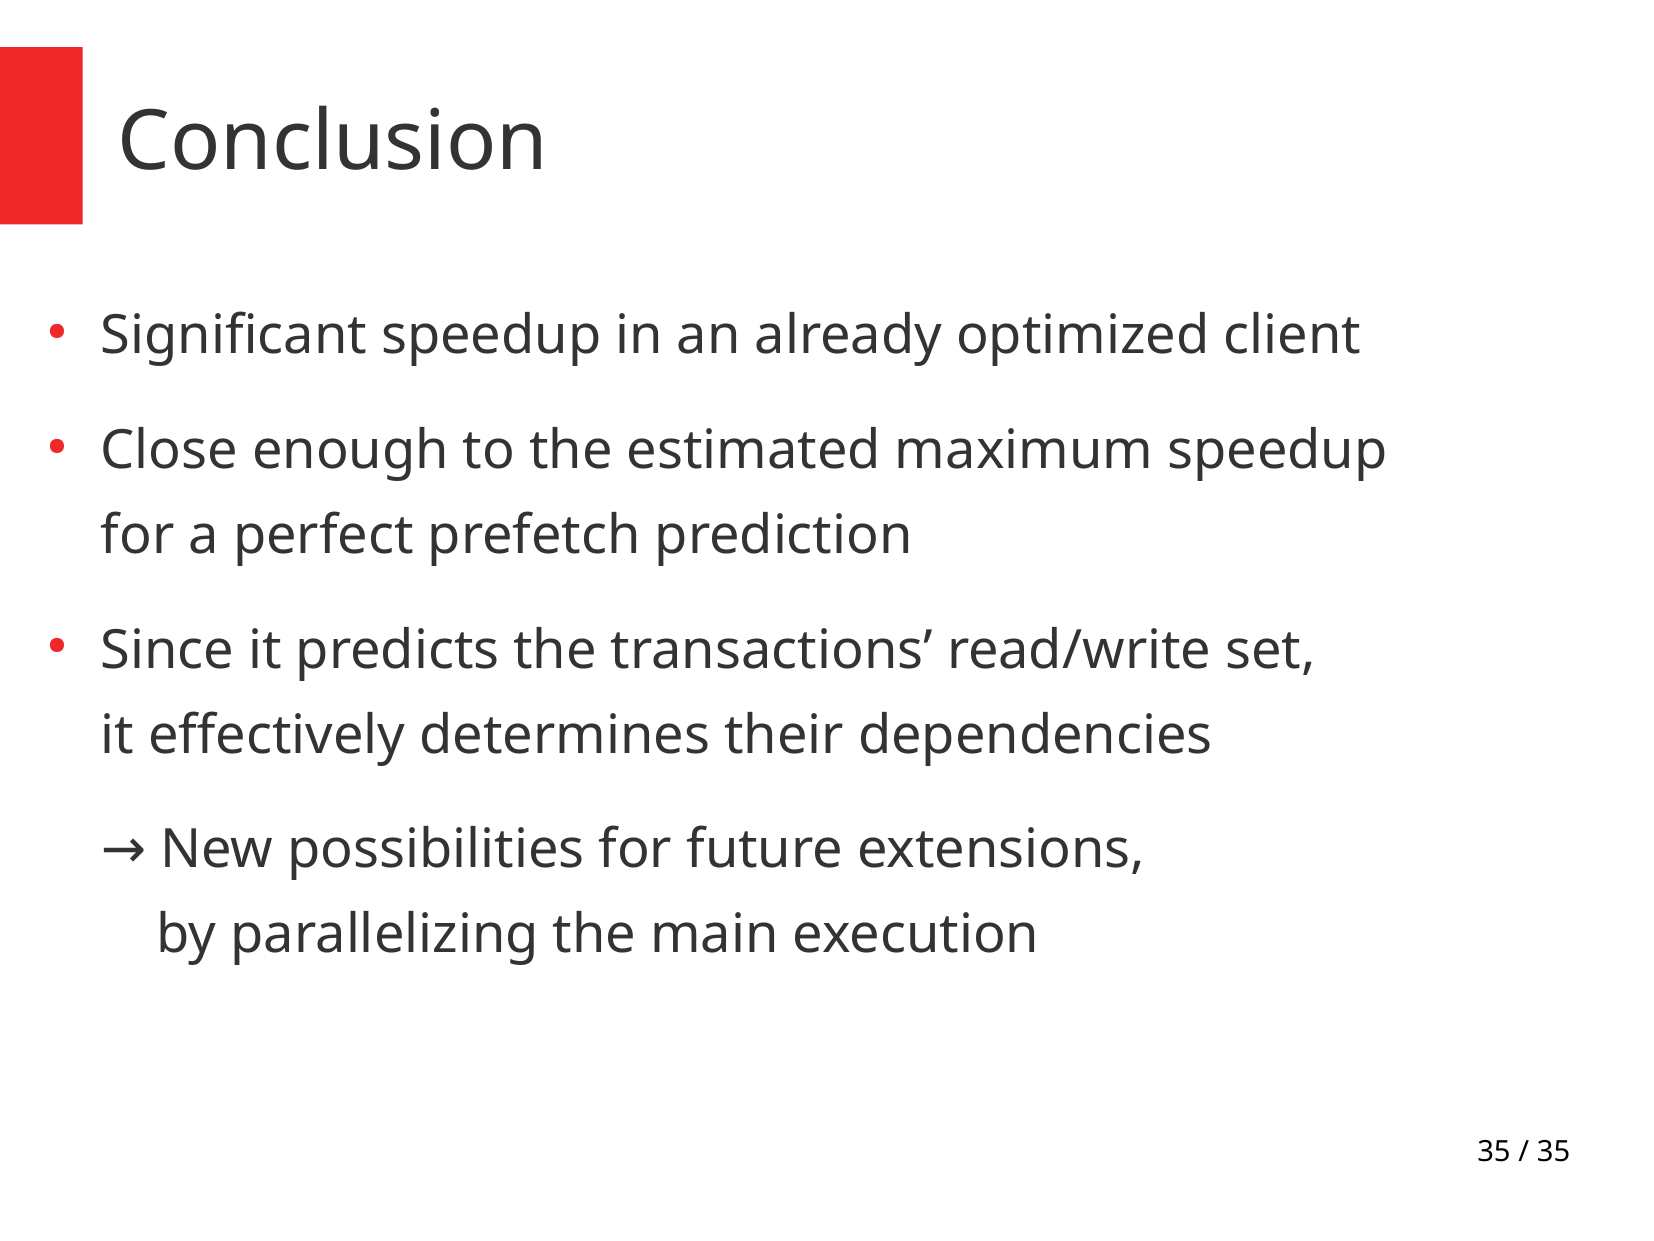

# Conclusion
Significant speedup in an already optimized client
Close enough to the estimated maximum speedup
for a perfect prefetch prediction
Since it predicts the transactions’ read/write set,
it effectively determines their dependencies
→ New possibilities for future extensions,
 by parallelizing the main execution
35